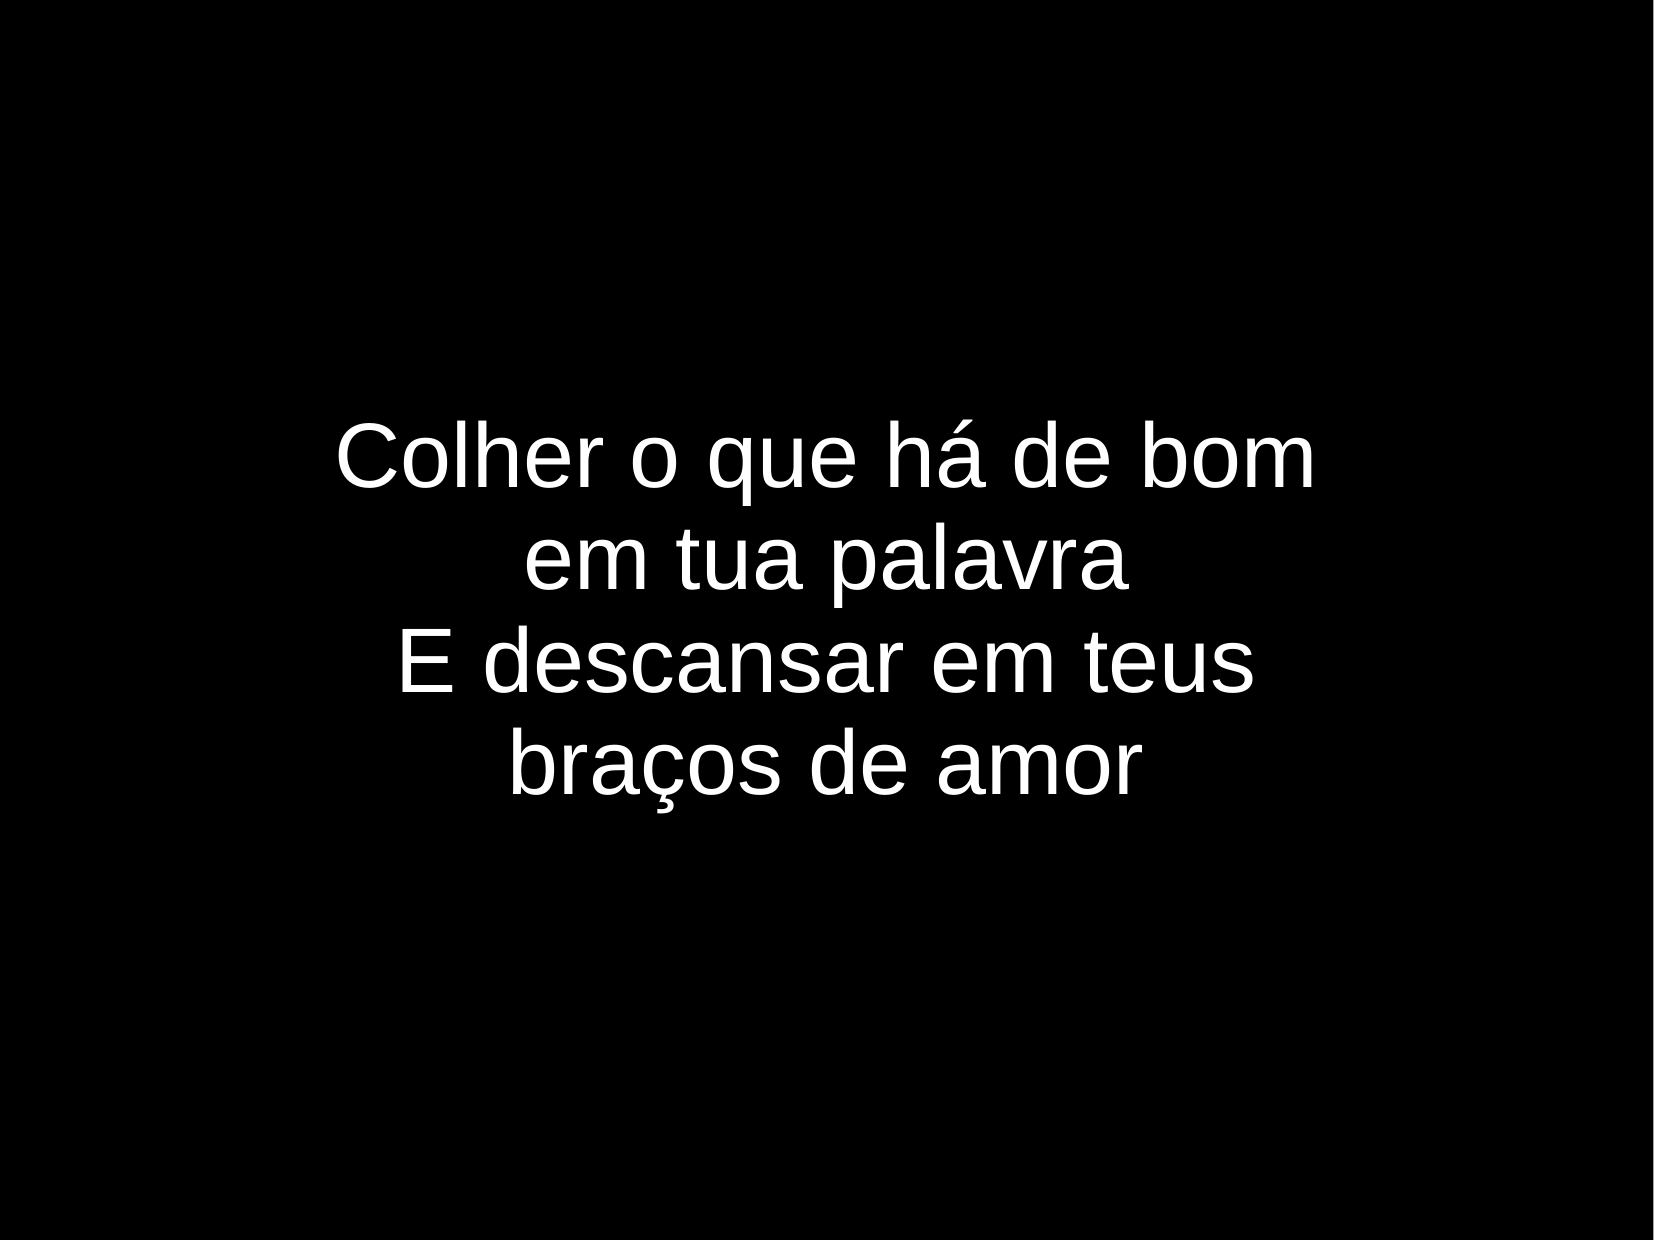

# Colher o que há de bom
em tua palavra
E descansar em teus
braços de amor